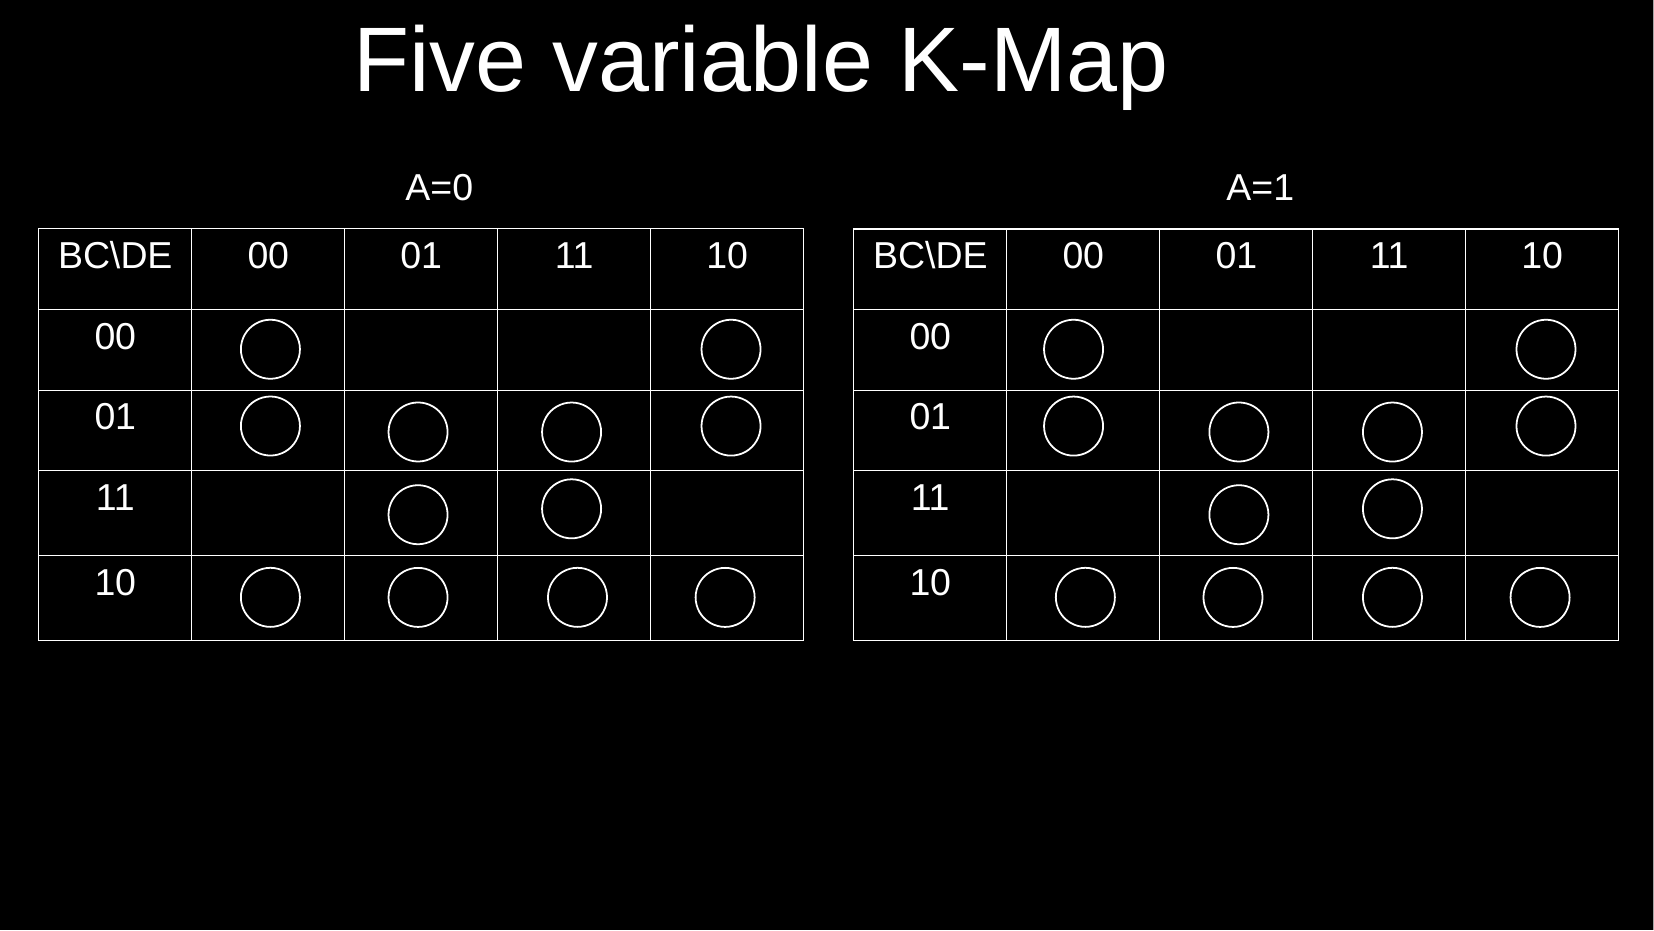

# Five variable K-Map
A=0
A=1
| BC\DE | 00 | 01 | 11 | 10 |
| --- | --- | --- | --- | --- |
| 00 | | | | |
| 01 | | | | |
| 11 | | | | |
| 10 | | | | |
| BC\DE | 00 | 01 | 11 | 10 |
| --- | --- | --- | --- | --- |
| 00 | | | | |
| 01 | | | | |
| 11 | | | | |
| 10 | | | | |